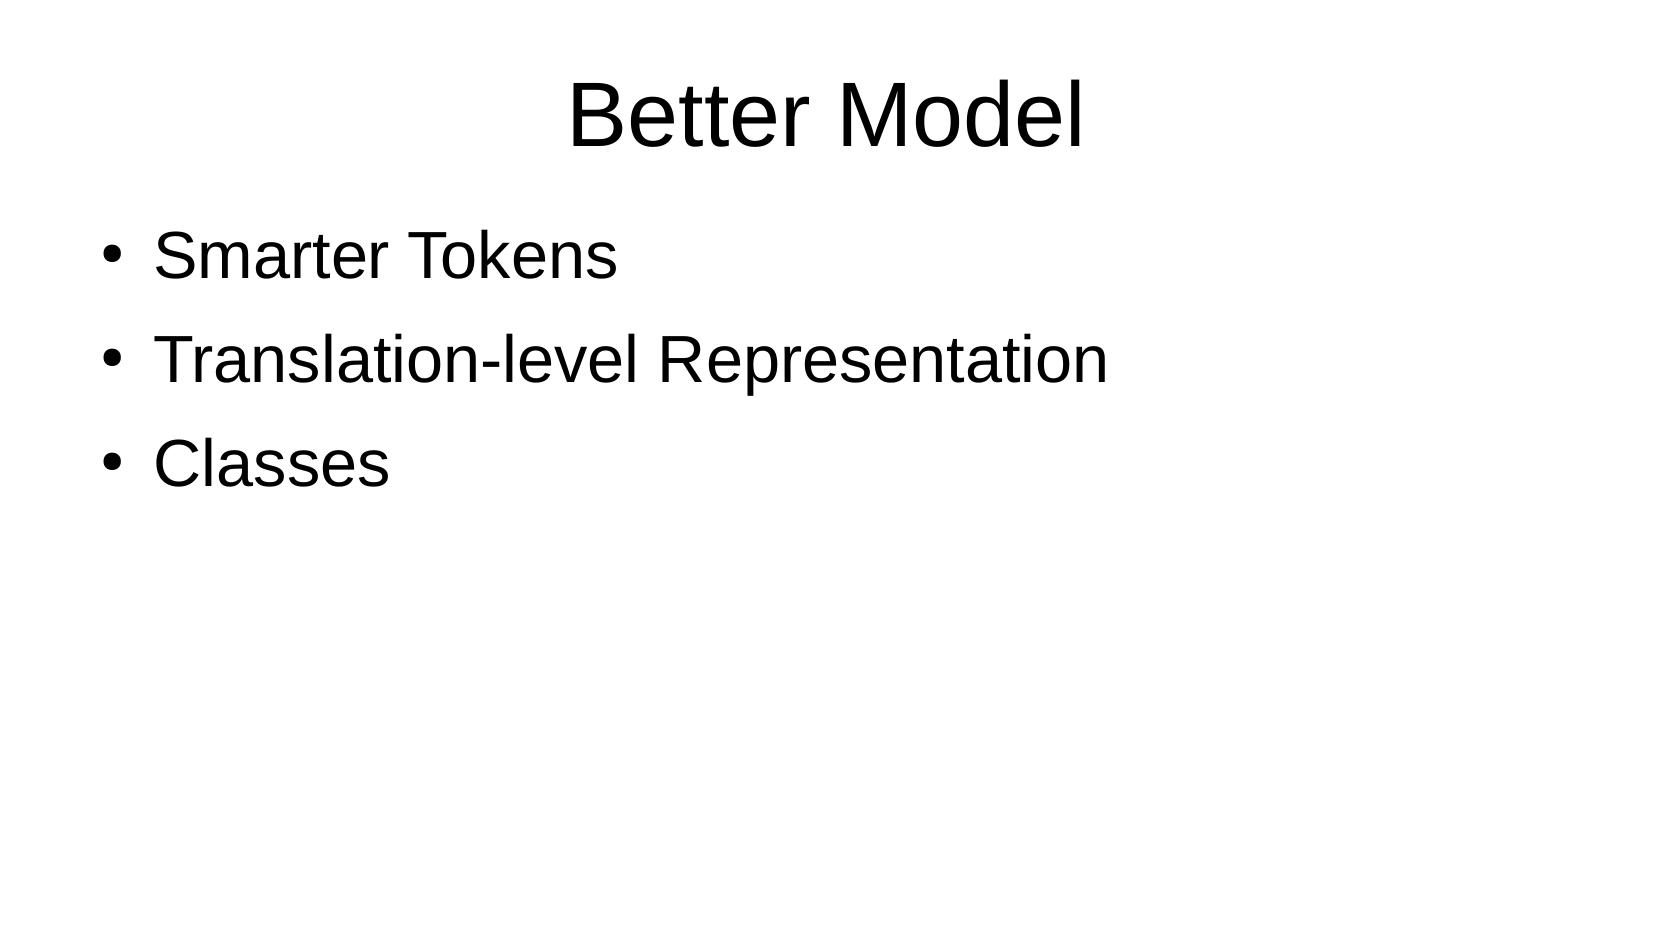

# Better Model
Smarter Tokens
Translation-level Representation
Classes